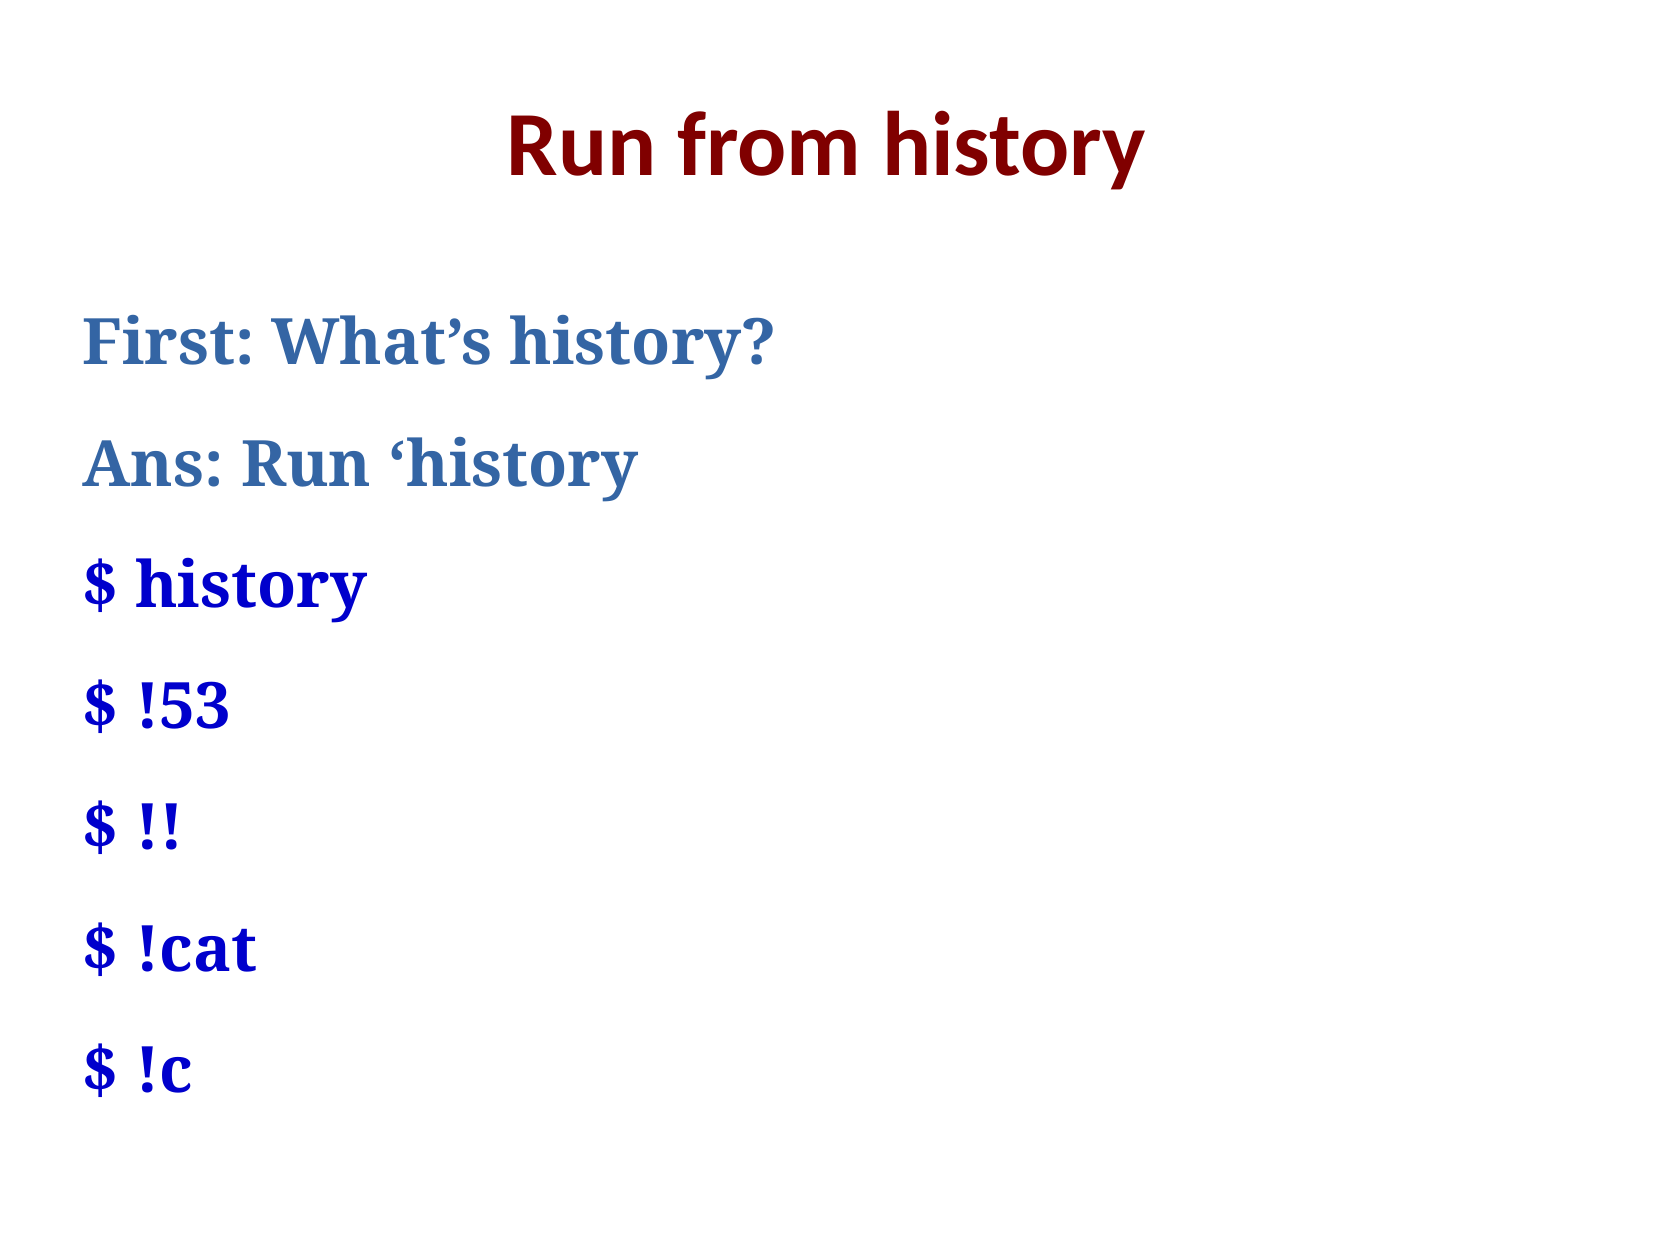

# Run from history
First: What’s history?
Ans: Run ‘history
$ history
$ !53
$ !!
$ !cat
$ !c